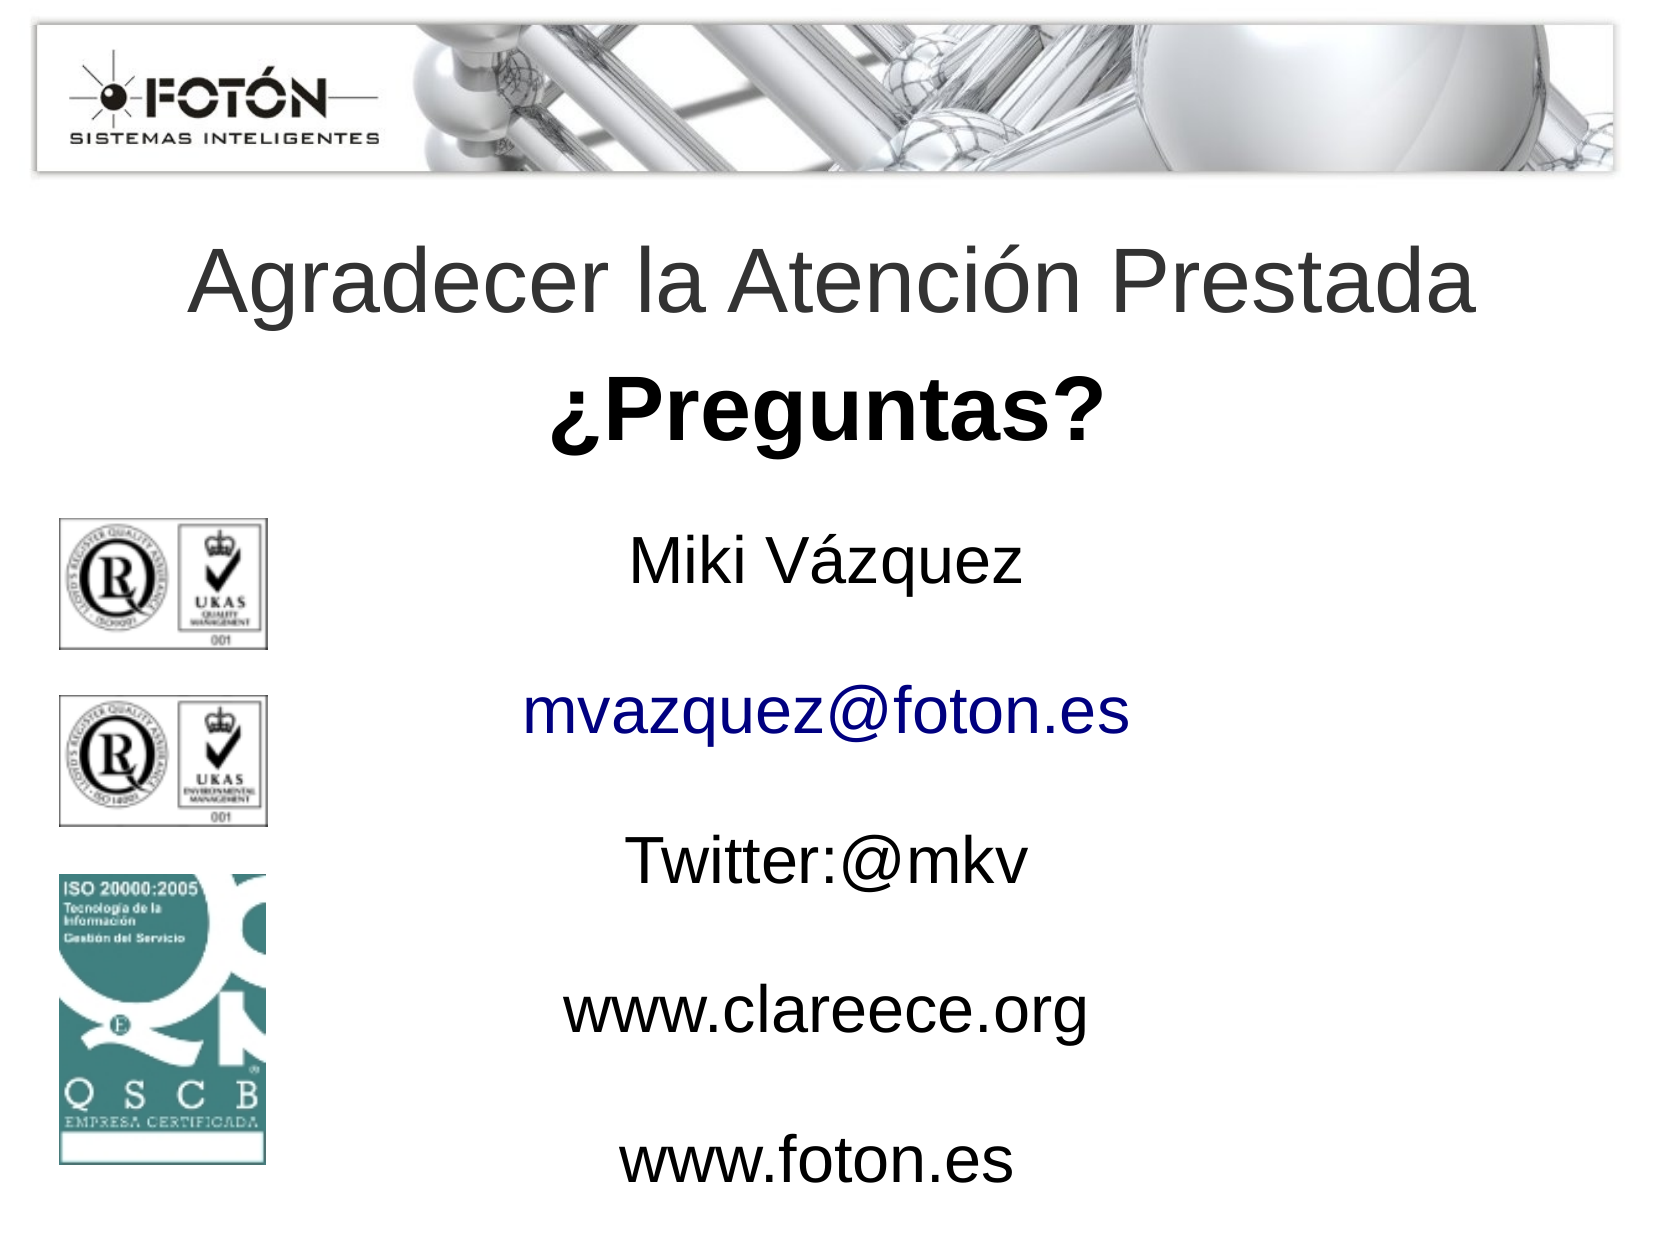

# Agradecer la Atención Prestada
¿Preguntas?
Miki Vázquez
mvazquez@foton.es
Twitter:@mkv
www.clareece.org
www.foton.es
11 Mayo 2011
www.clareece.org
47